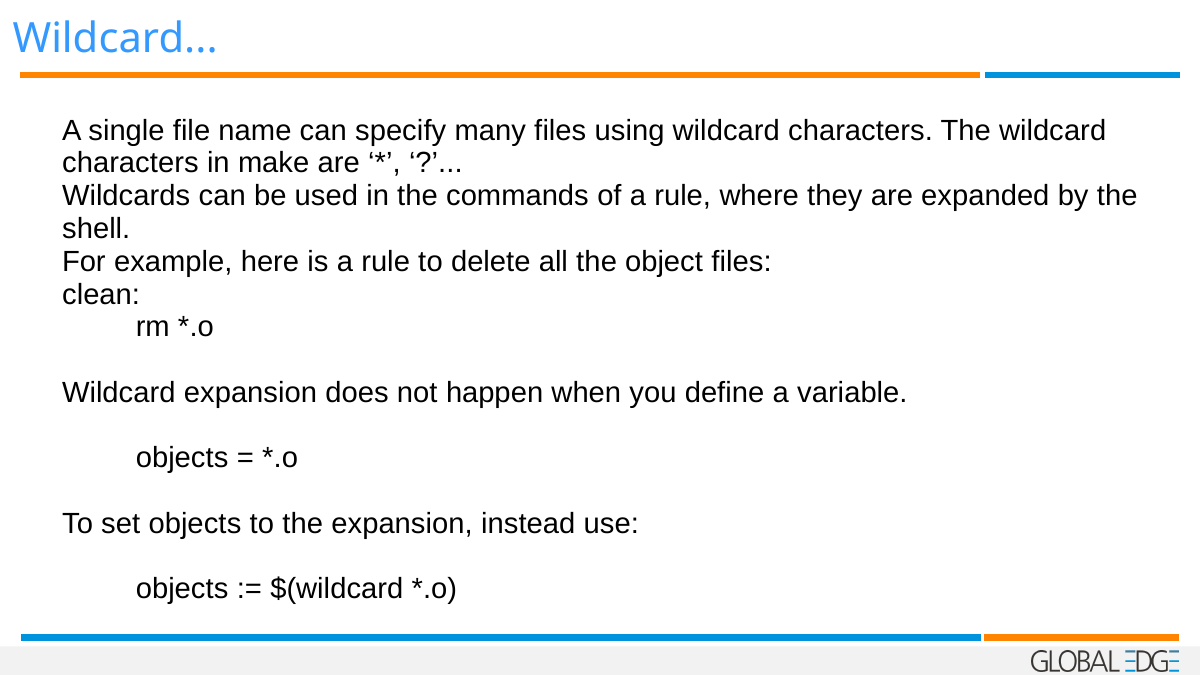

# Wildcard...
A single file name can specify many files using wildcard characters. The wildcard characters in make are ‘*’, ‘?’...
Wildcards can be used in the commands of a rule, where they are expanded by the shell.
For example, here is a rule to delete all the object files:
clean:
	rm *.o
Wildcard expansion does not happen when you define a variable.
	objects = *.o
To set objects to the expansion, instead use:
	objects := $(wildcard *.o)